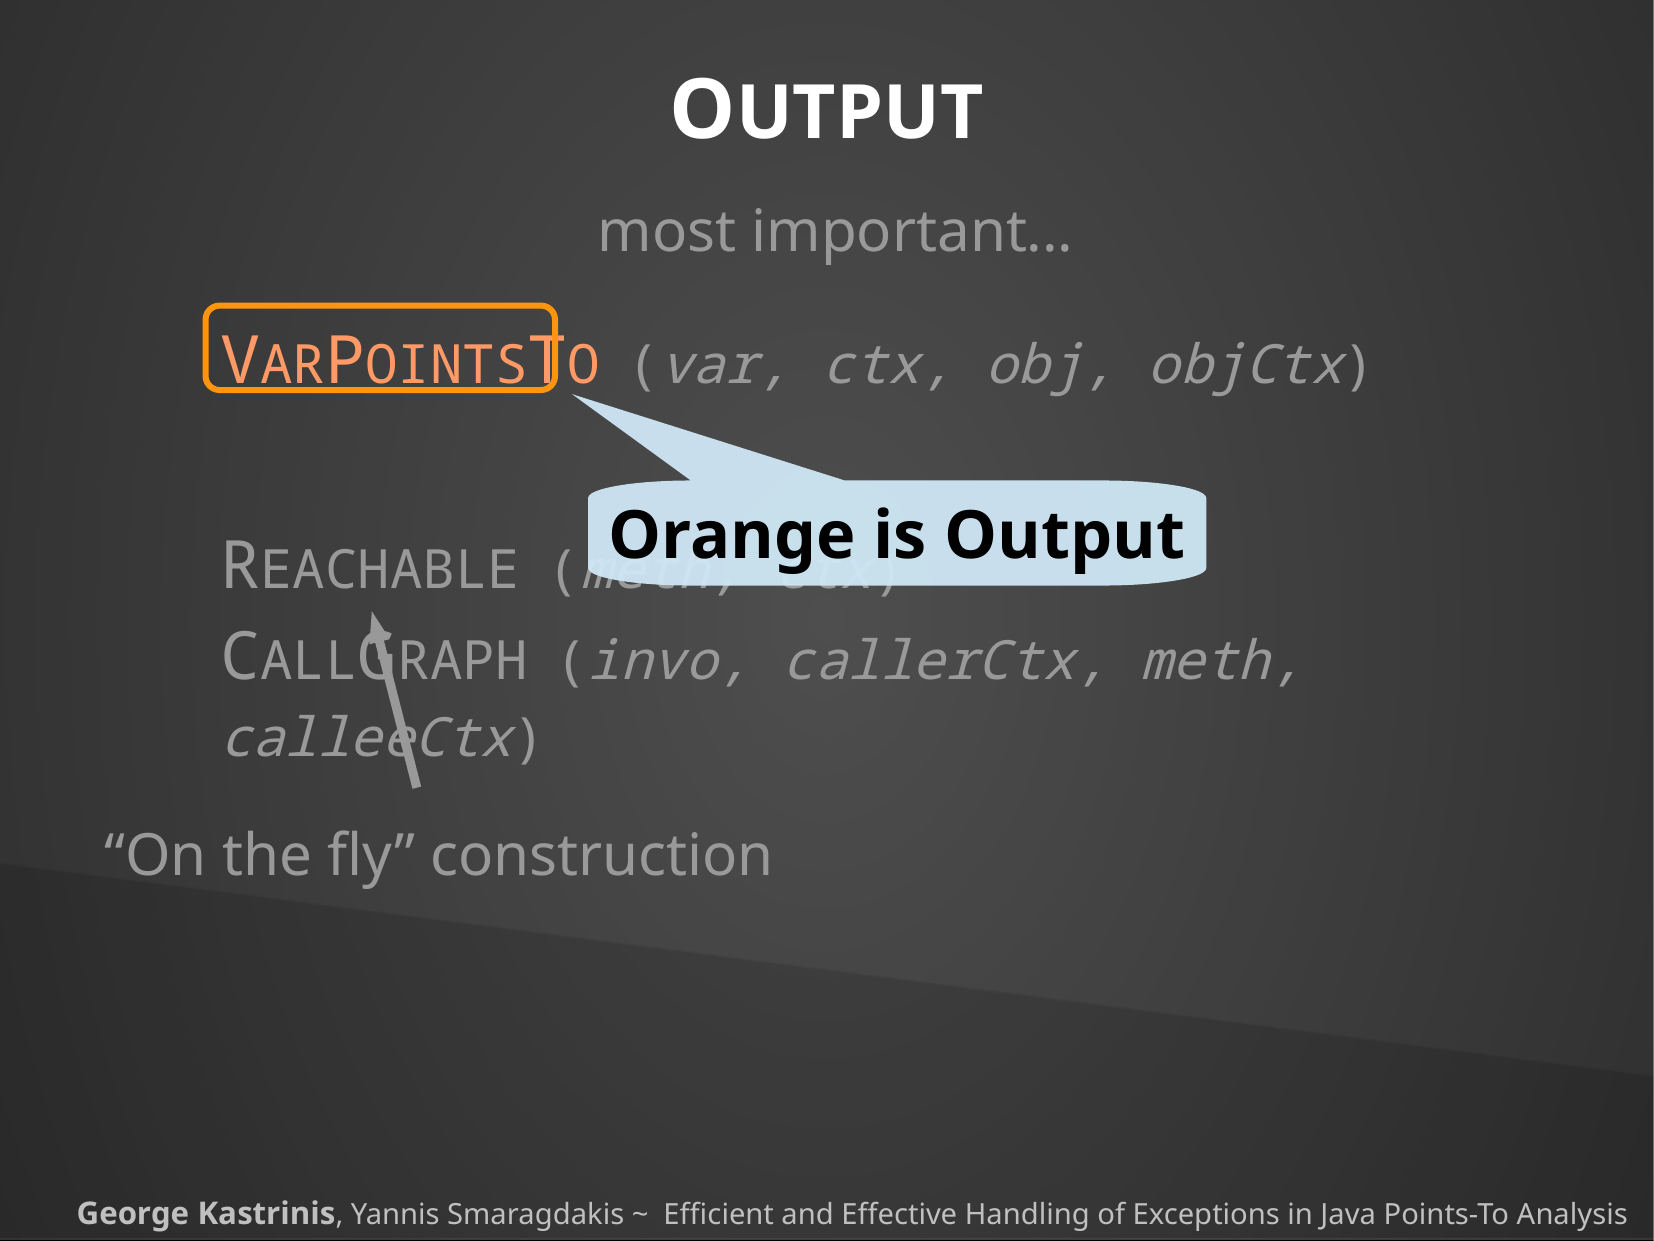

OUTPUT
most important...
VARPOINTSTO (var, ctx, obj, objCtx)
REACHABLE (meth, ctx)
CALLGRAPH (invo, callerCtx, meth, calleeCtx)
Orange is Output
“On the fly” construction